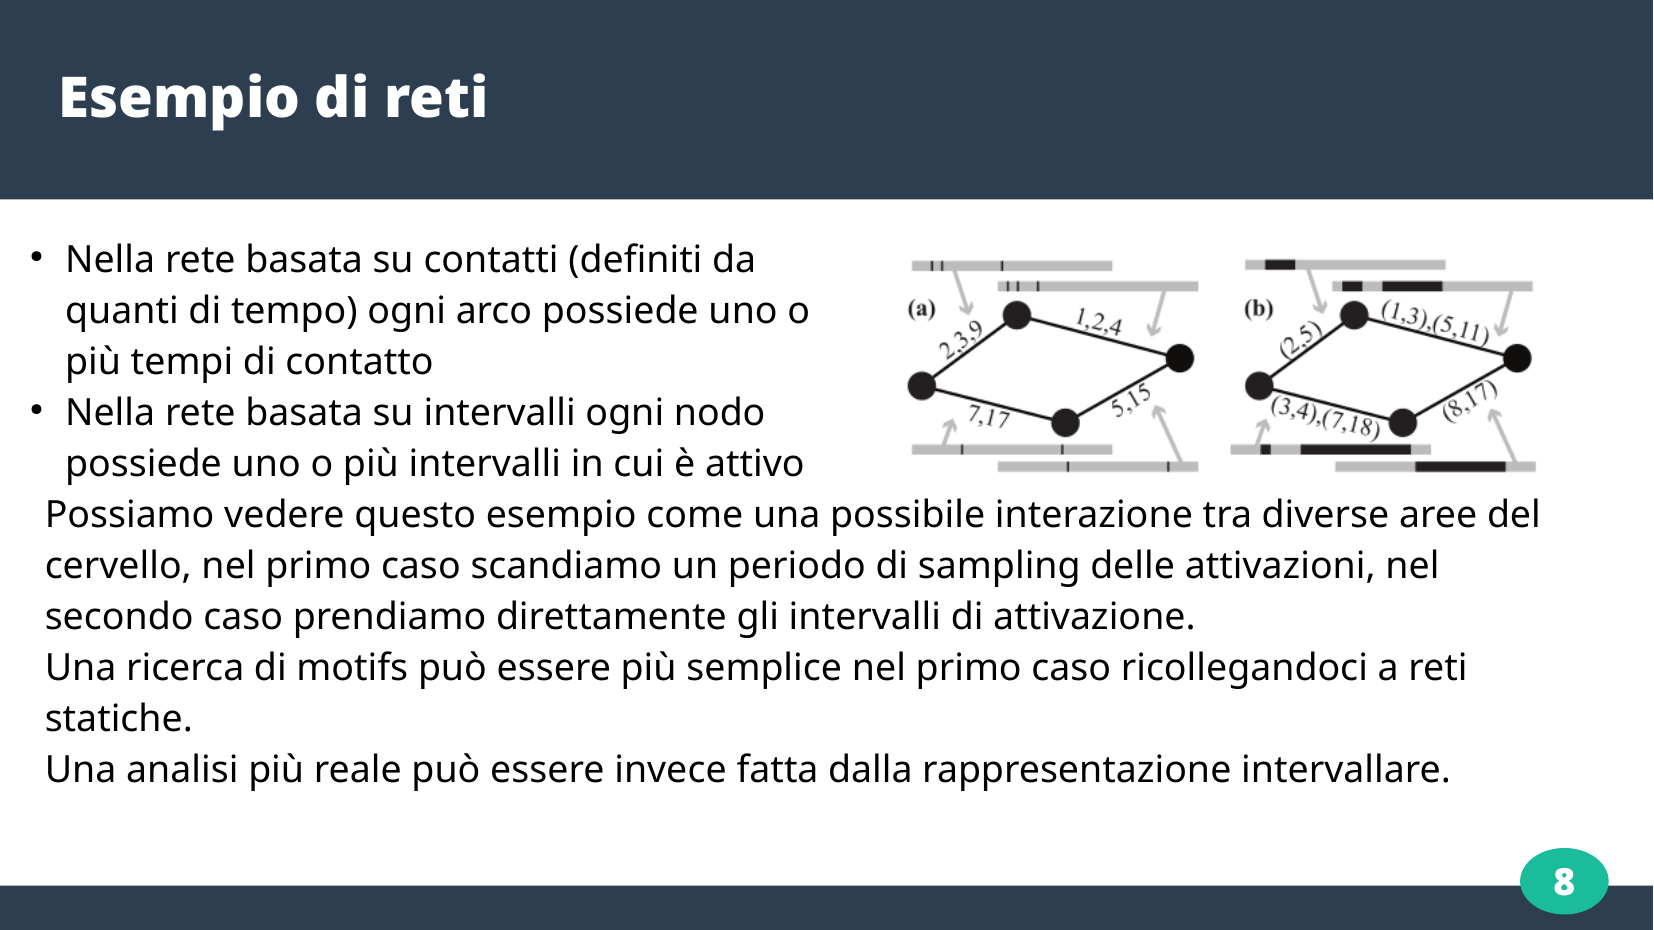

# Esempio di reti
Nella rete basata su contatti (definiti da quanti di tempo) ogni arco possiede uno o più tempi di contatto
Nella rete basata su intervalli ogni nodo possiede uno o più intervalli in cui è attivo
Possiamo vedere questo esempio come una possibile interazione tra diverse aree del cervello, nel primo caso scandiamo un periodo di sampling delle attivazioni, nel secondo caso prendiamo direttamente gli intervalli di attivazione.
Una ricerca di motifs può essere più semplice nel primo caso ricollegandoci a reti statiche.
Una analisi più reale può essere invece fatta dalla rappresentazione intervallare.
8